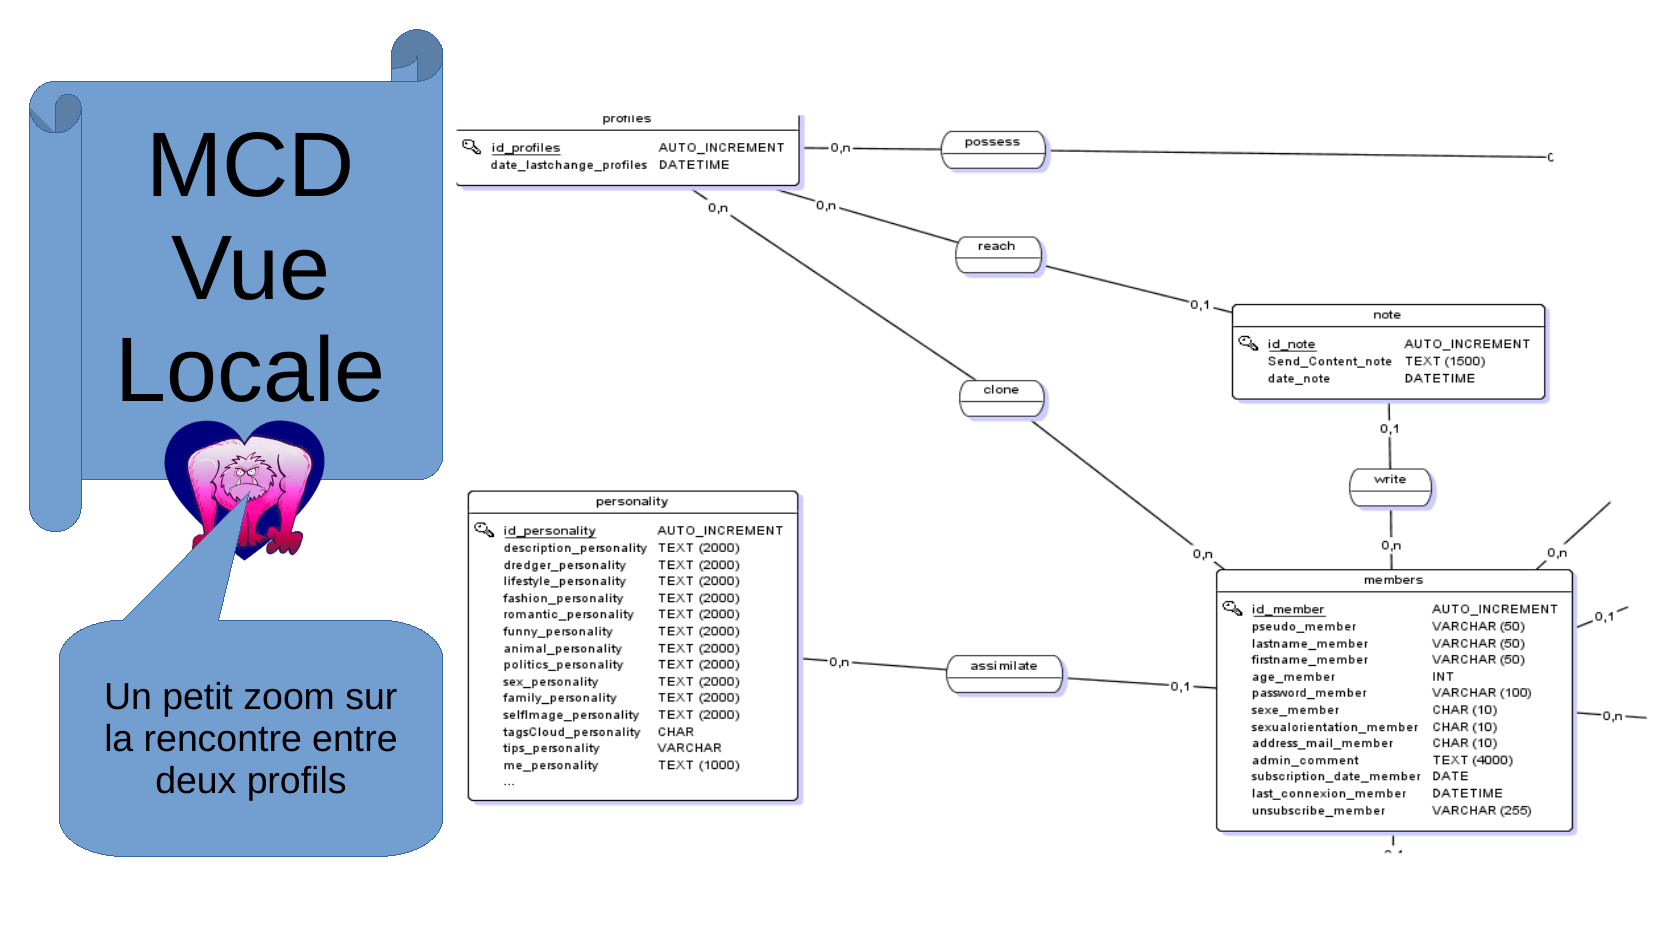

# MCD Vue Locale
Un petit zoom sur la rencontre entre deux profils